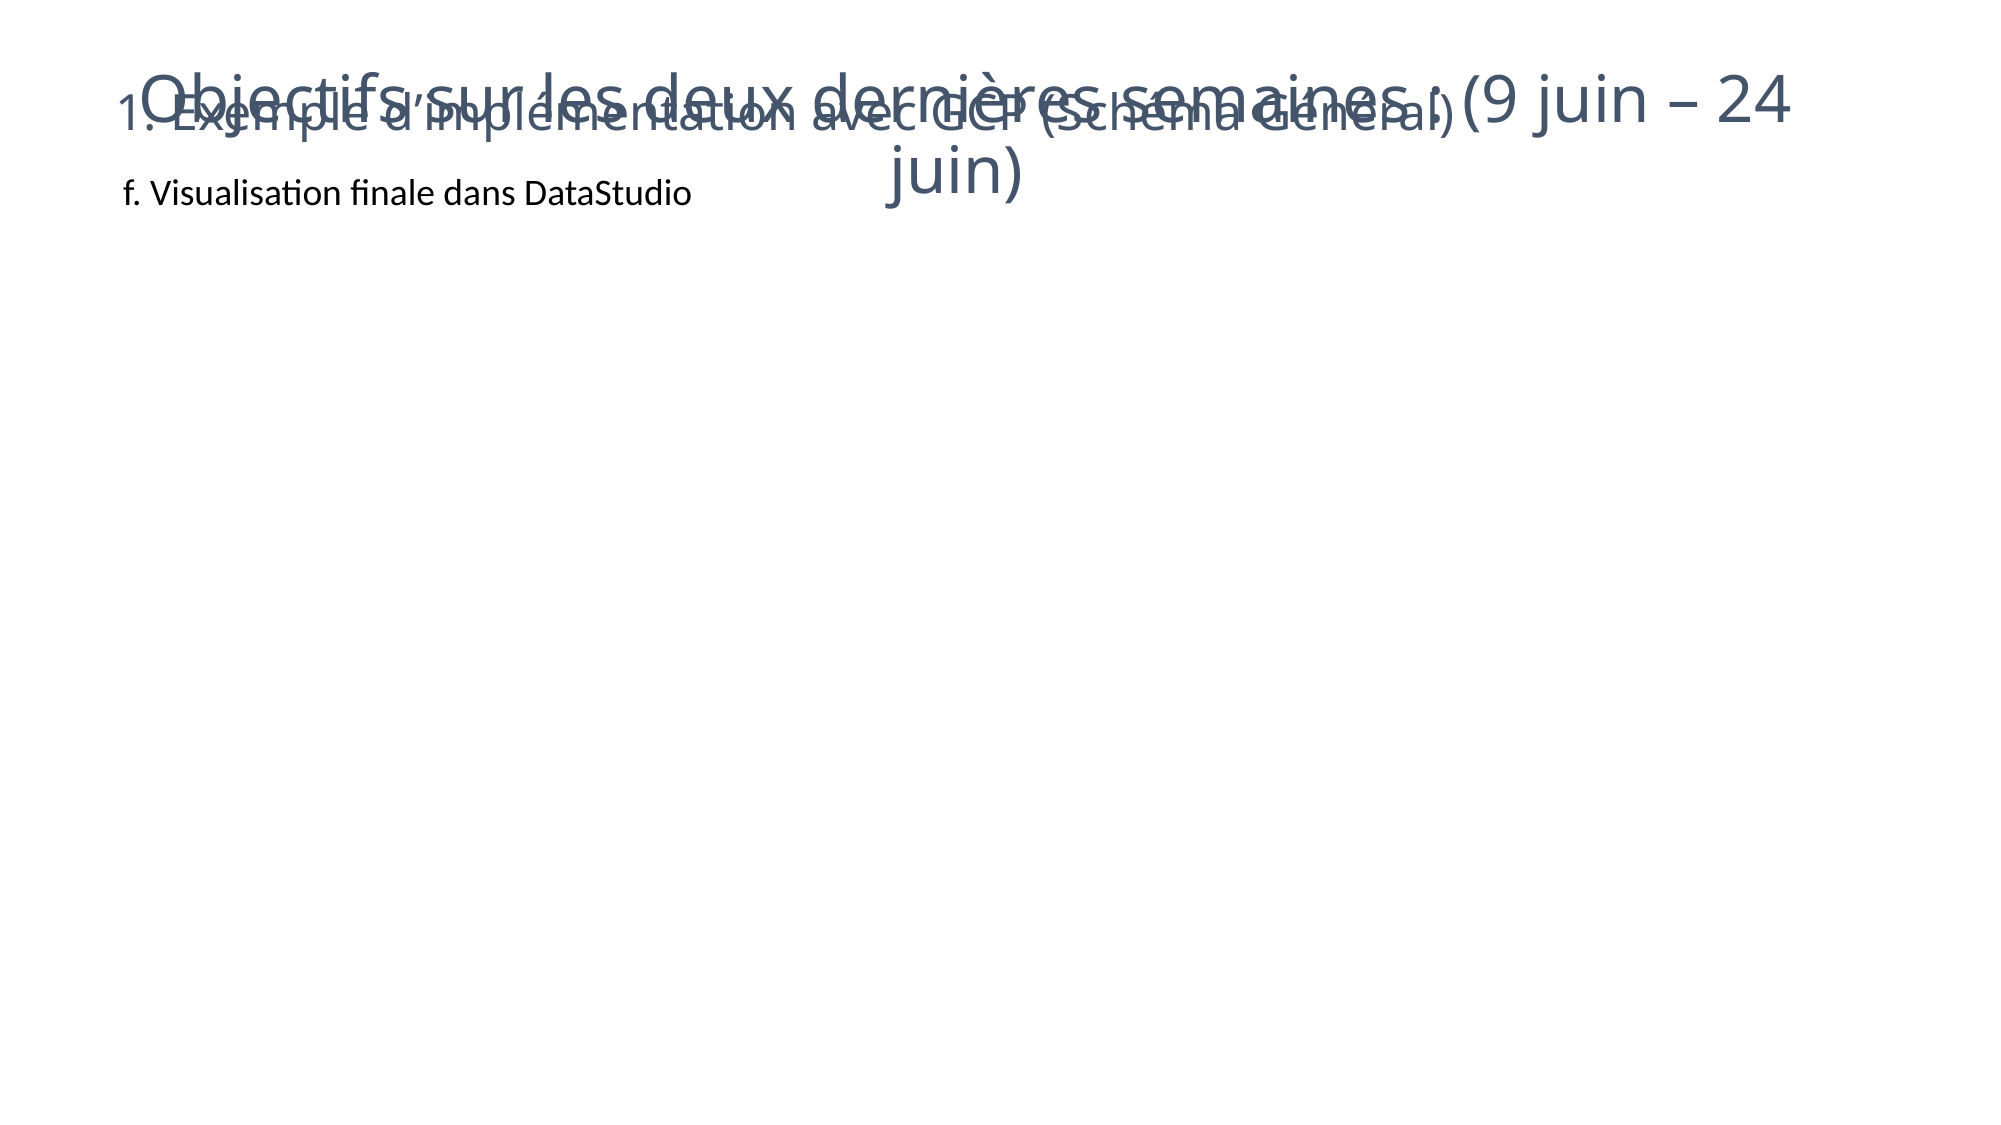

# Objectifs sur les deux dernières semaines : (9 juin – 24 juin)
1. Exemple d’implémentation avec GCP (Schéma Général)
f. Visualisation finale dans DataStudio